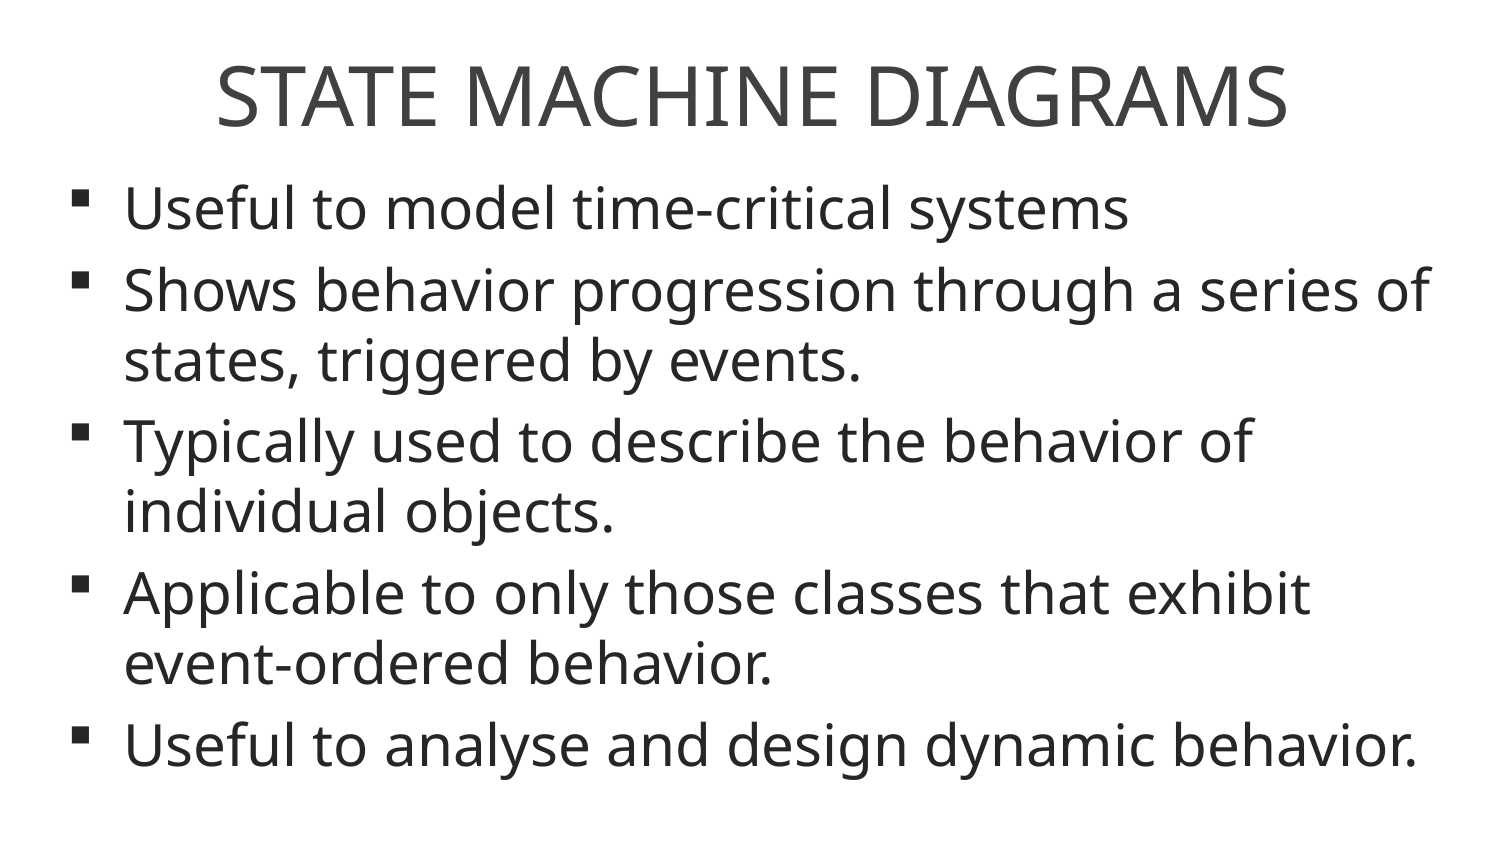

# State machine diagrams
Useful to model time-critical systems
Shows behavior progression through a series of states, triggered by events.
Typically used to describe the behavior of individual objects.
Applicable to only those classes that exhibit event-ordered behavior.
Useful to analyse and design dynamic behavior.